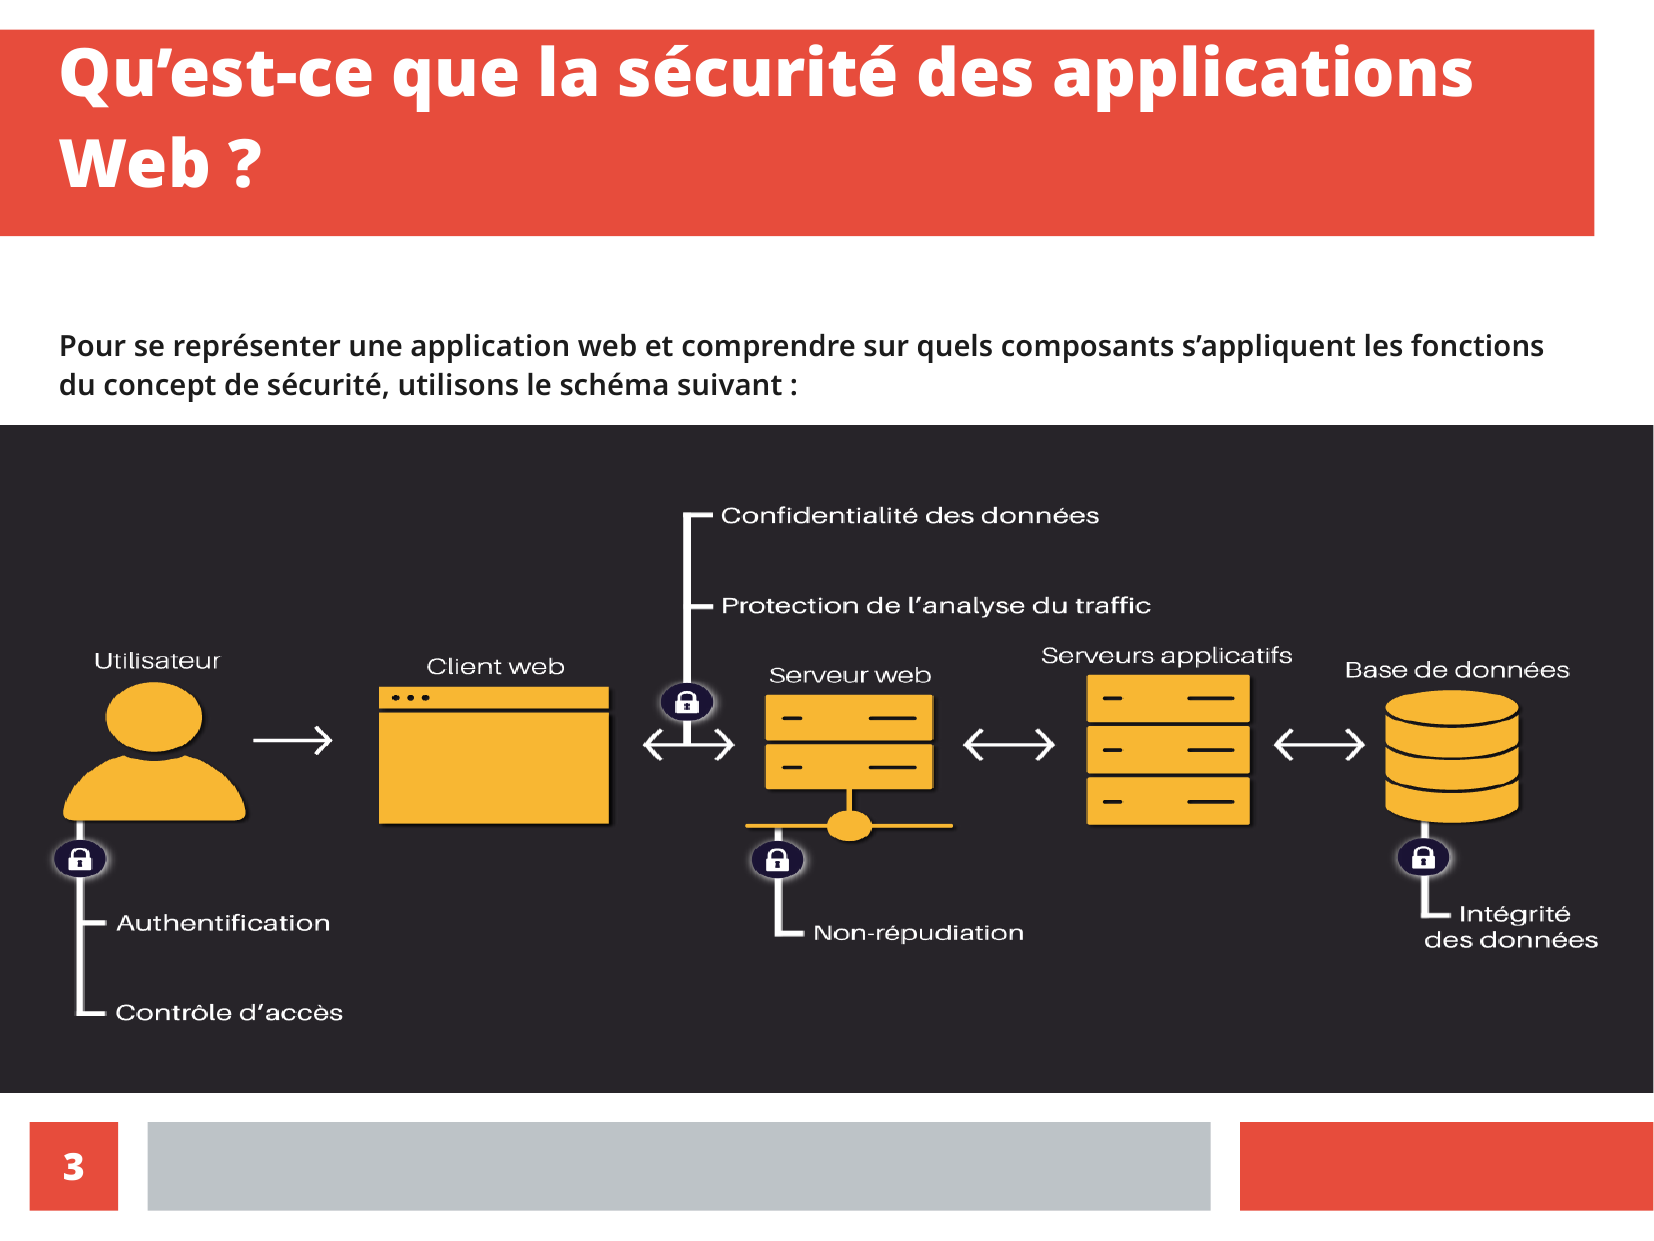

# Qu’est-ce que la sécurité des applications Web ?
Pour se représenter une application web et comprendre sur quels composants s’appliquent les fonctions du concept de sécurité, utilisons le schéma suivant :
3